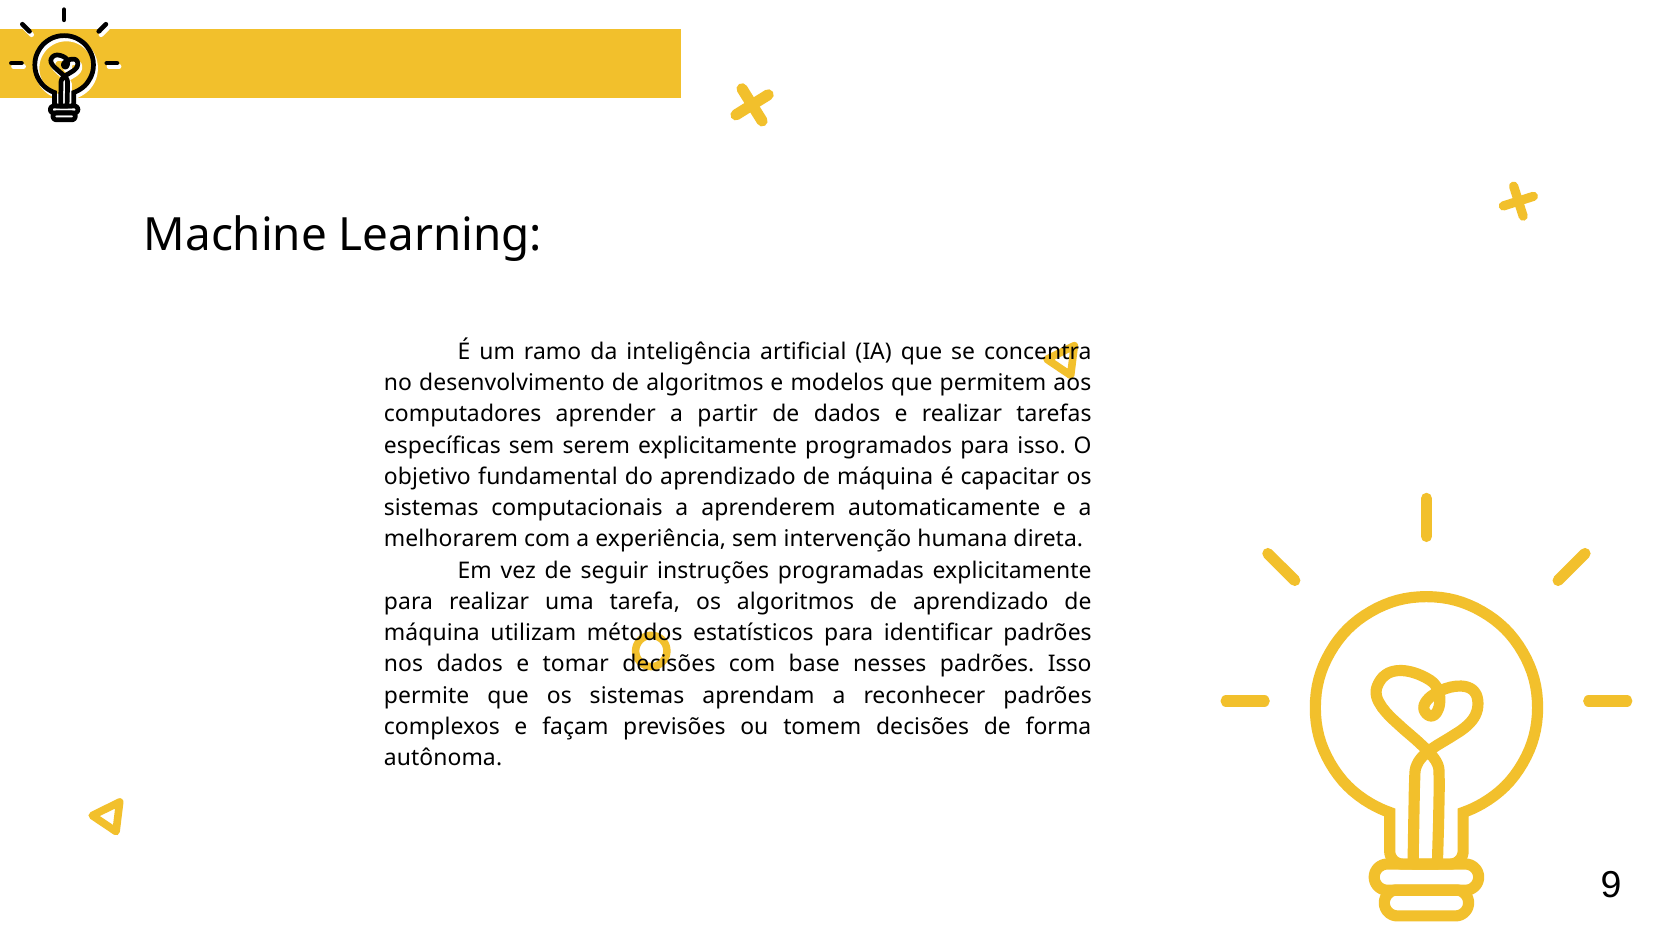

# Machine Learning:
	É um ramo da inteligência artificial (IA) que se concentra no desenvolvimento de algoritmos e modelos que permitem aos computadores aprender a partir de dados e realizar tarefas específicas sem serem explicitamente programados para isso. O objetivo fundamental do aprendizado de máquina é capacitar os sistemas computacionais a aprenderem automaticamente e a melhorarem com a experiência, sem intervenção humana direta.
	Em vez de seguir instruções programadas explicitamente para realizar uma tarefa, os algoritmos de aprendizado de máquina utilizam métodos estatísticos para identificar padrões nos dados e tomar decisões com base nesses padrões. Isso permite que os sistemas aprendam a reconhecer padrões complexos e façam previsões ou tomem decisões de forma autônoma.